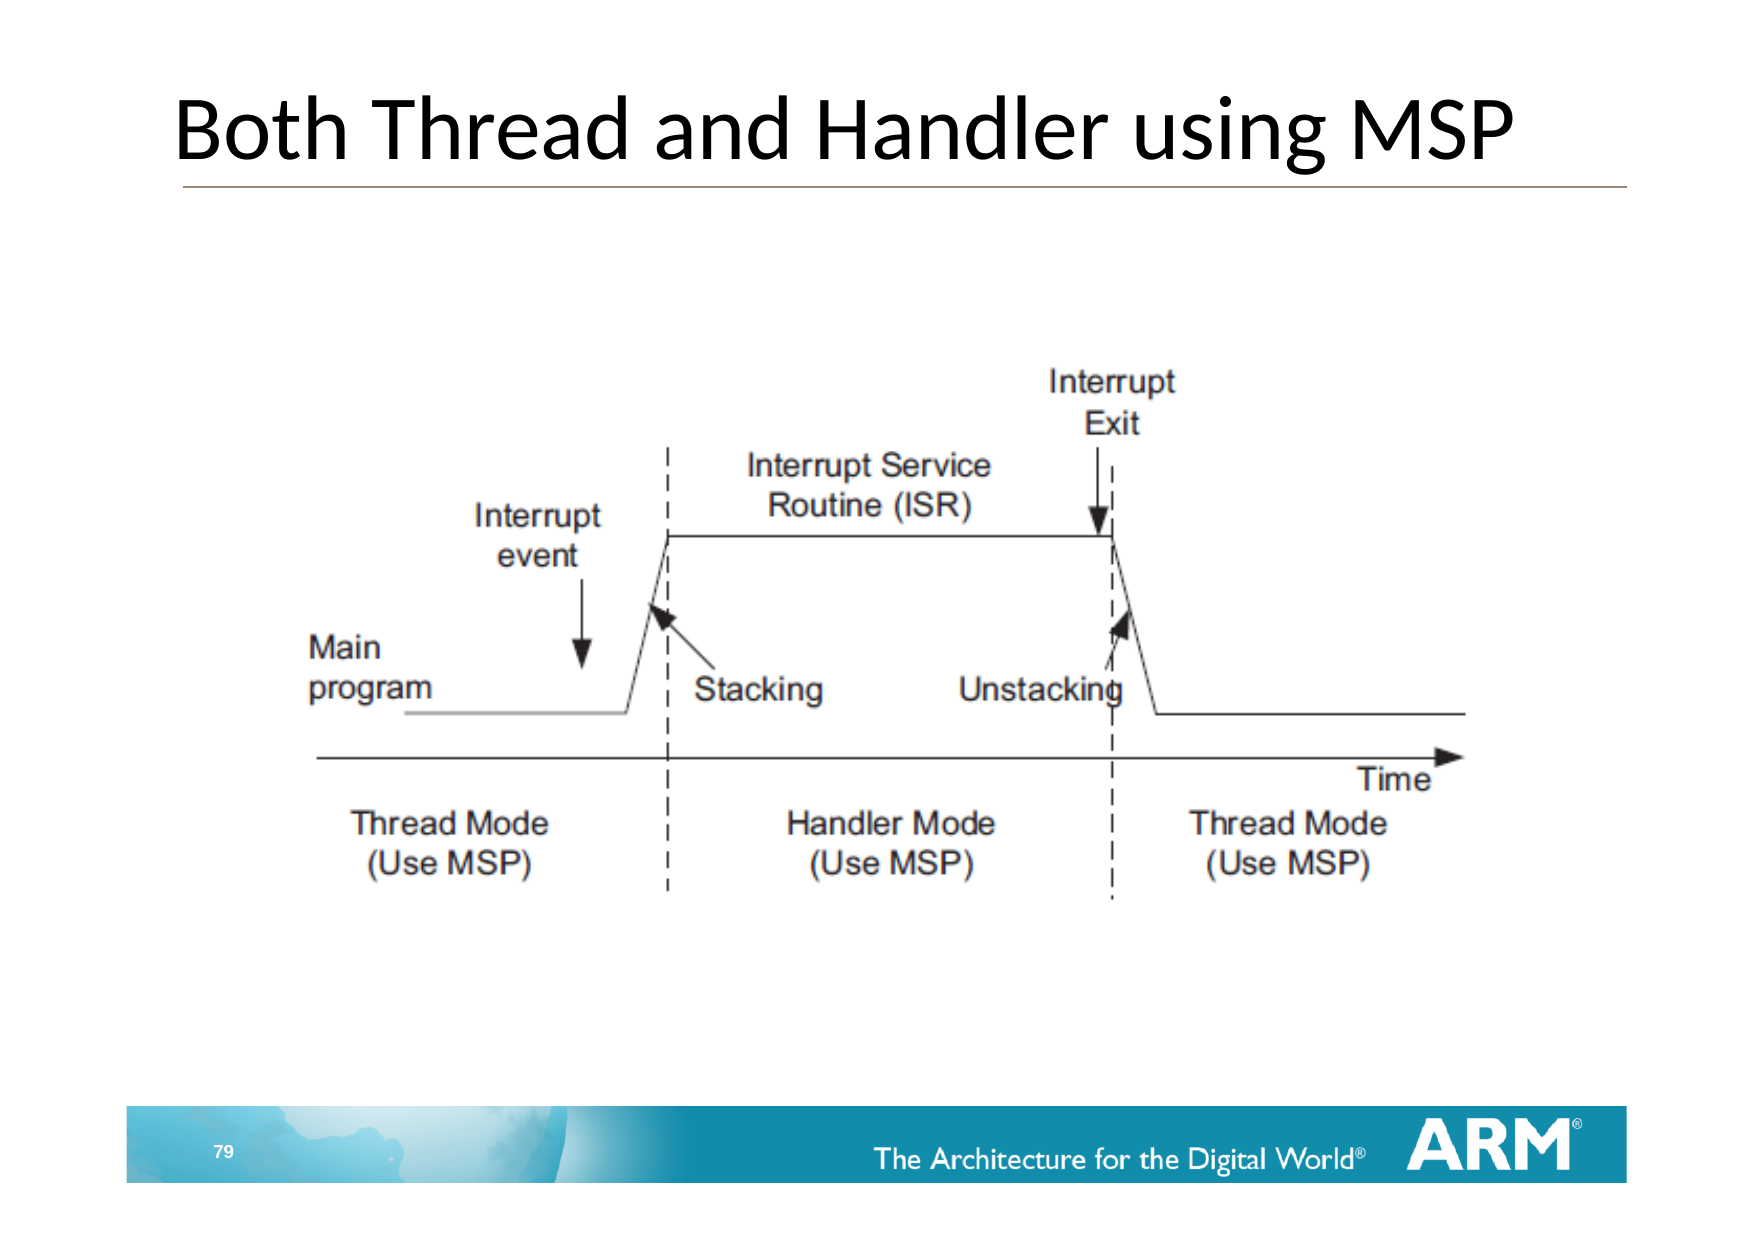

# Both Thread and Handler using MSP